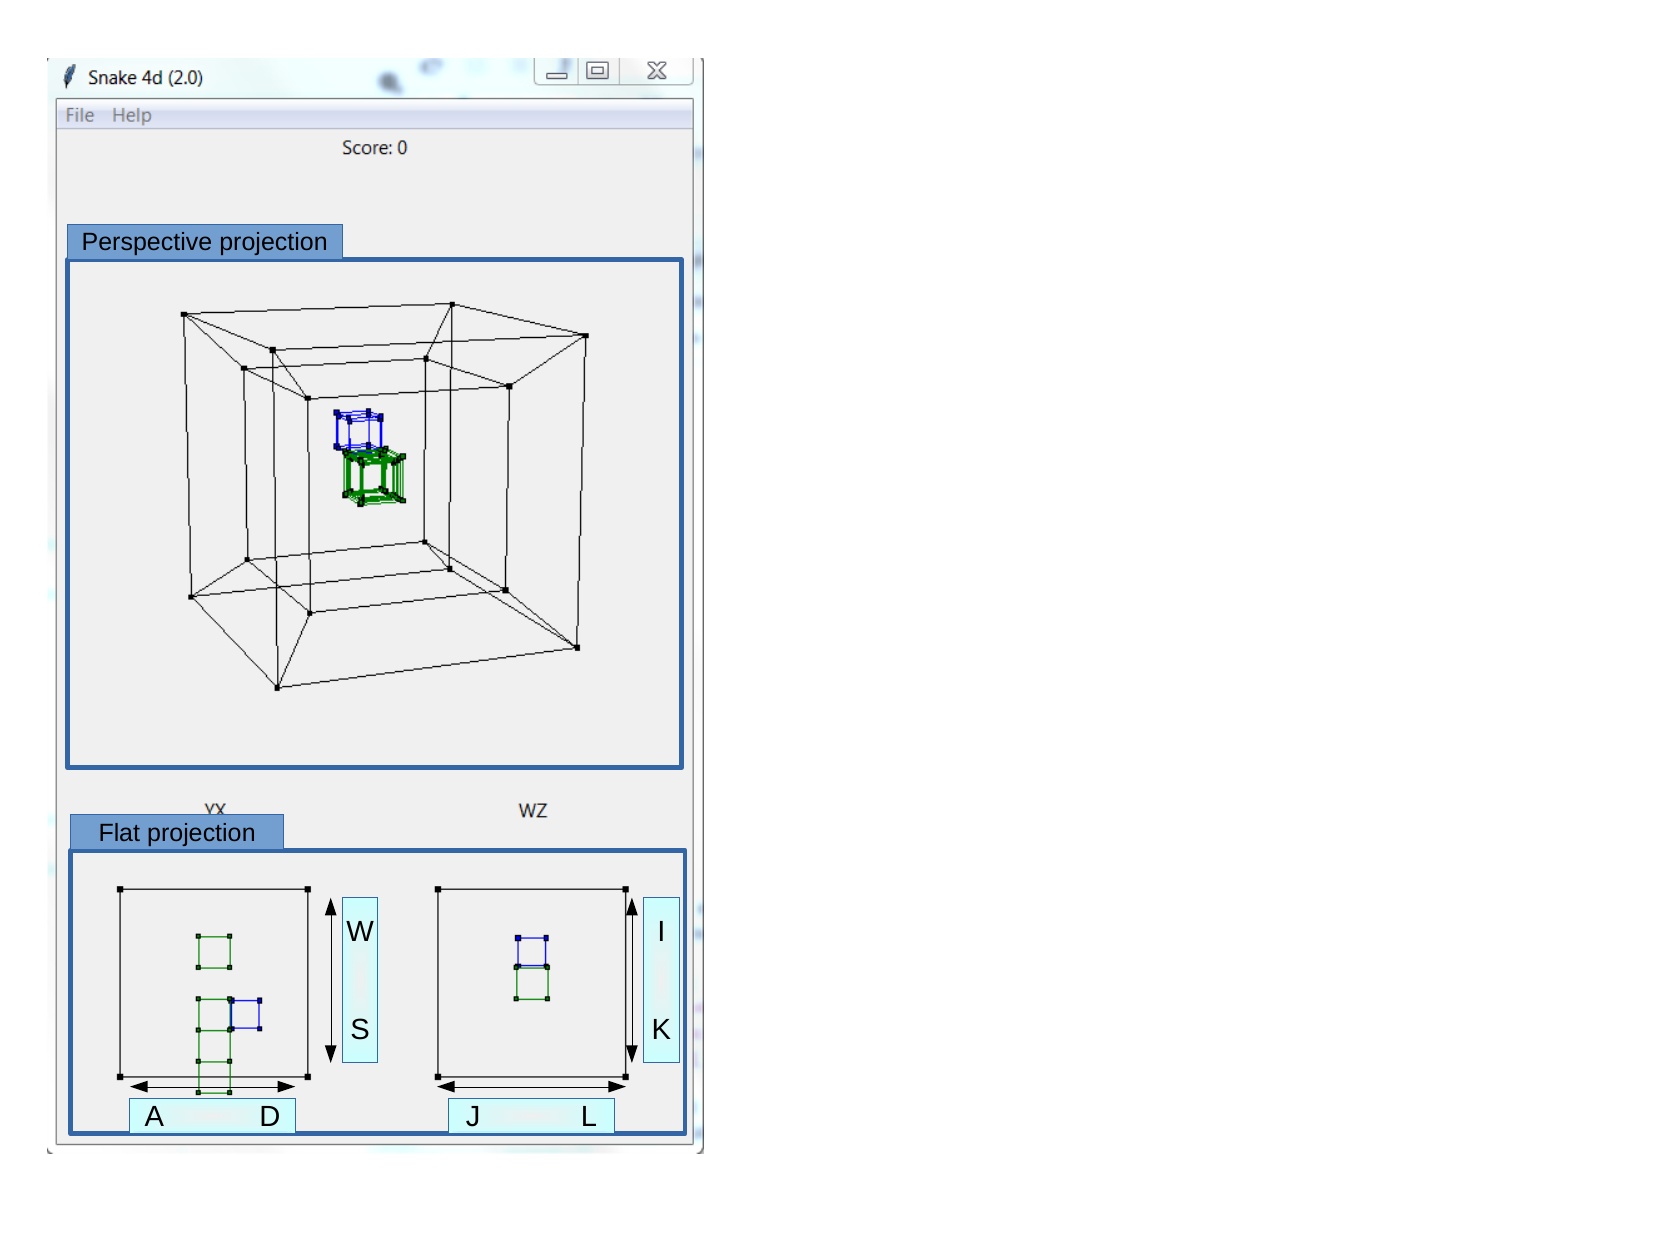

Perspective projection
Flat projection
W
S
I
K
A	 D
J	 L